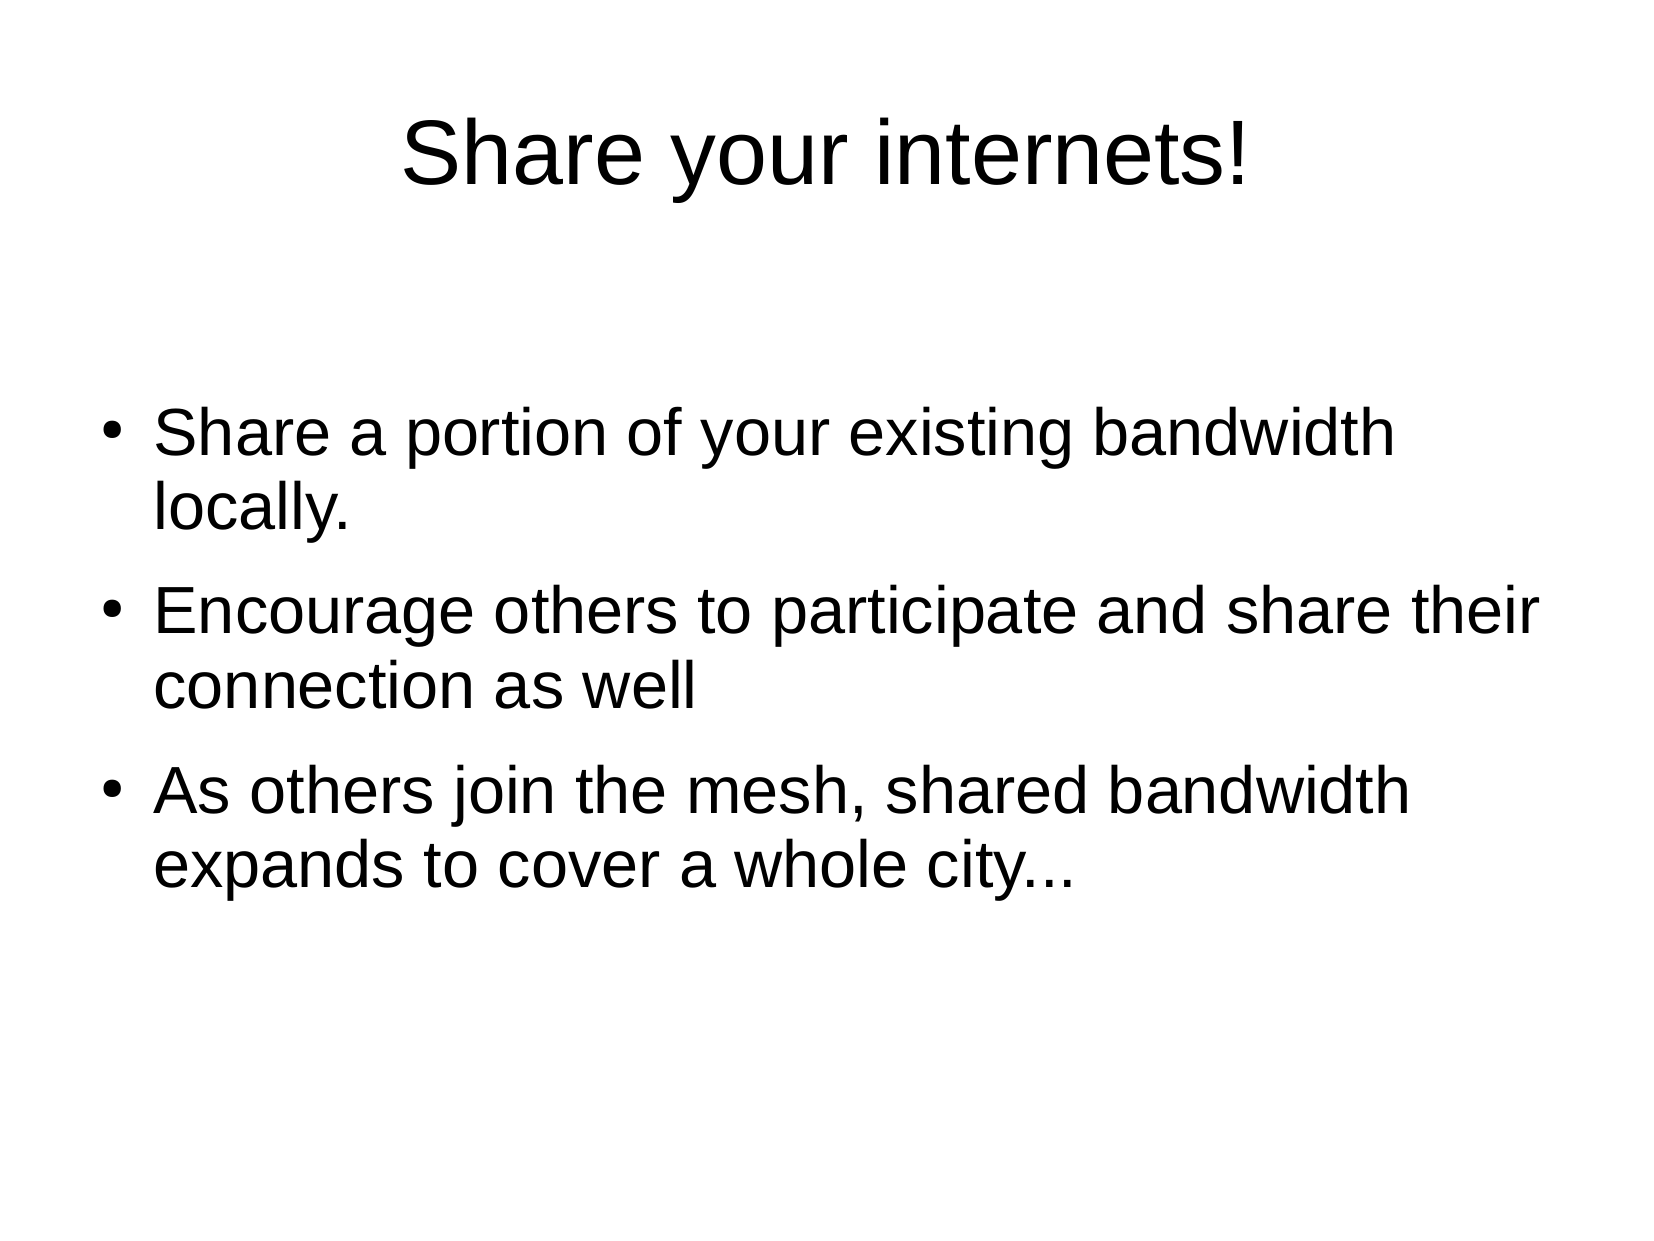

# Share your internets!
Share a portion of your existing bandwidth locally.
Encourage others to participate and share their connection as well
As others join the mesh, shared bandwidth expands to cover a whole city...